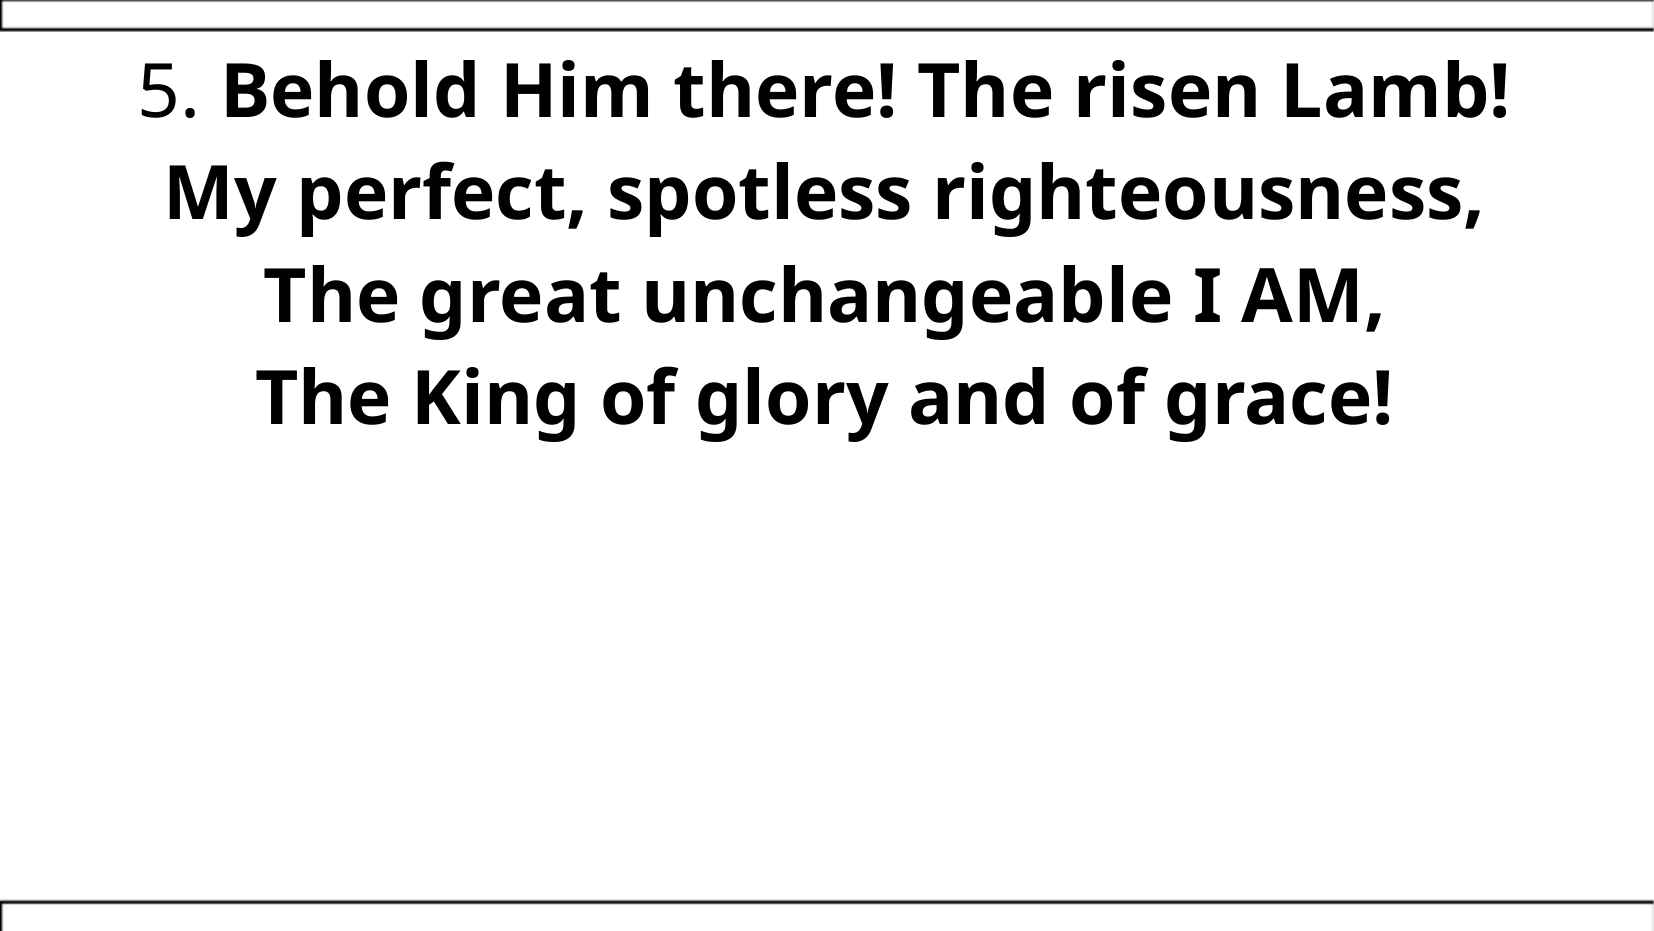

5. Behold Him there! The risen Lamb!
My perfect, spotless righteousness,
The great unchangeable I AM,
The King of glory and of grace!